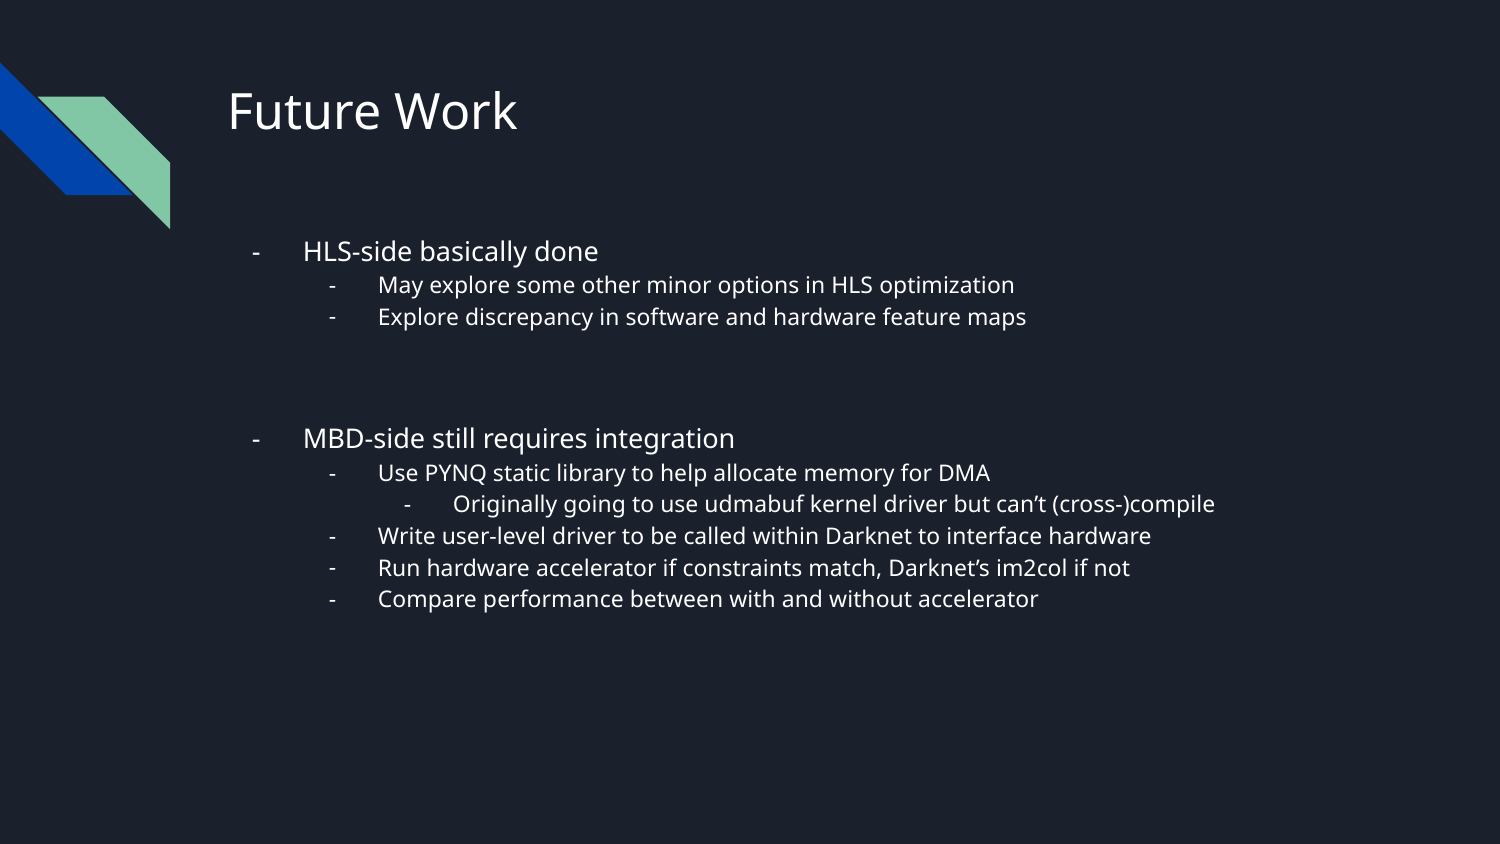

# Future Work
HLS-side basically done
May explore some other minor options in HLS optimization
Explore discrepancy in software and hardware feature maps
MBD-side still requires integration
Use PYNQ static library to help allocate memory for DMA
Originally going to use udmabuf kernel driver but can’t (cross-)compile
Write user-level driver to be called within Darknet to interface hardware
Run hardware accelerator if constraints match, Darknet’s im2col if not
Compare performance between with and without accelerator